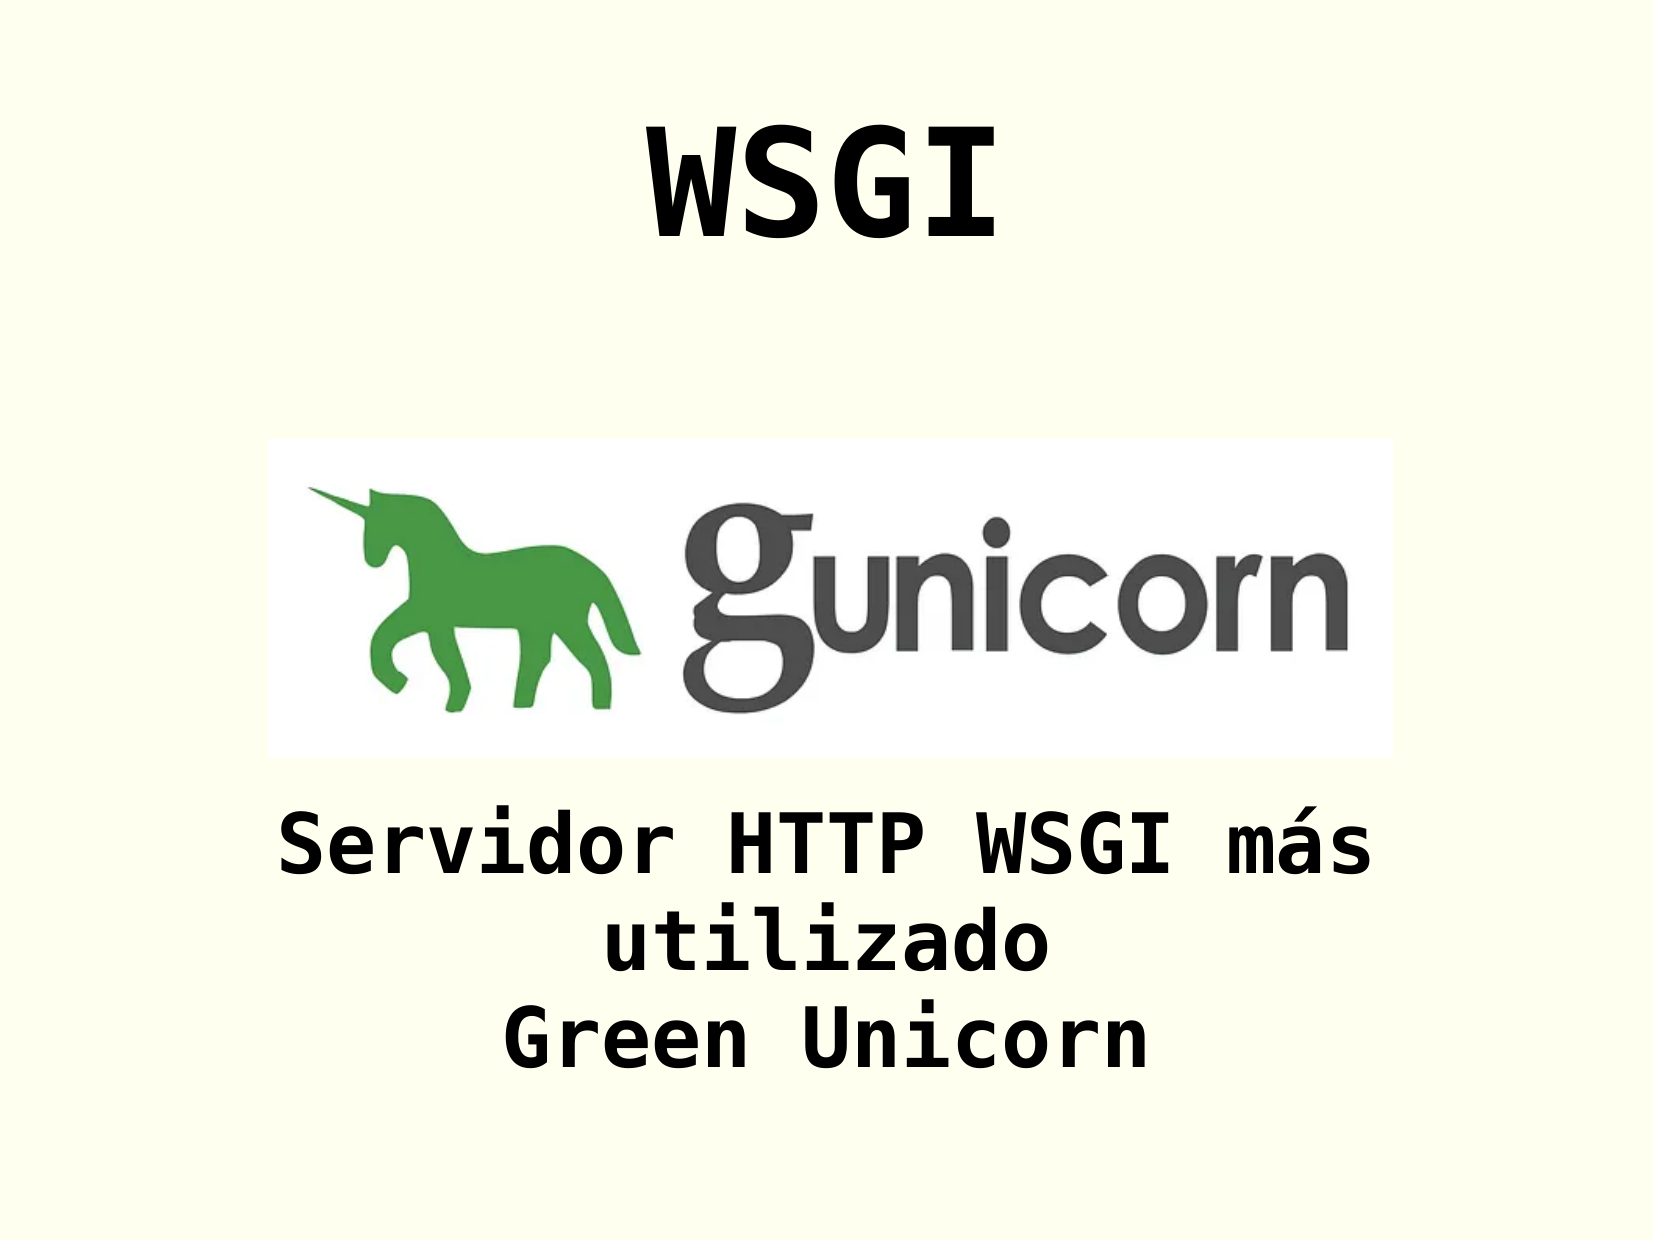

# WSGI
Servidor HTTP WSGI más utilizado
Green Unicorn